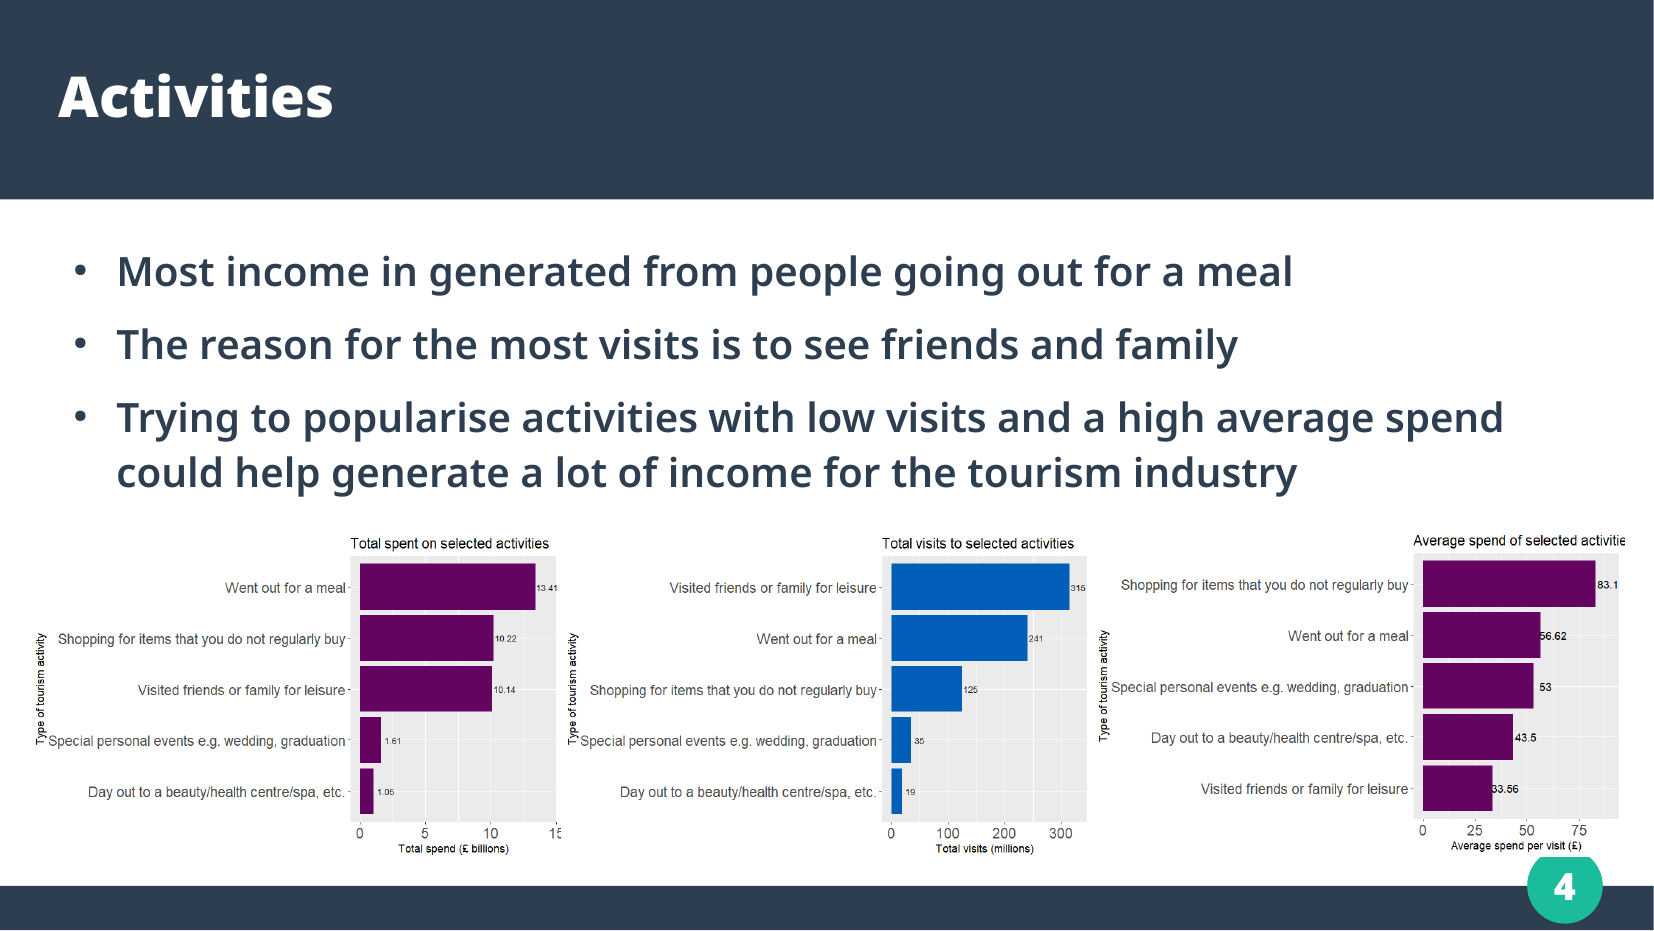

# Activities
Most income in generated from people going out for a meal
The reason for the most visits is to see friends and family
Trying to popularise activities with low visits and a high average spend could help generate a lot of income for the tourism industry